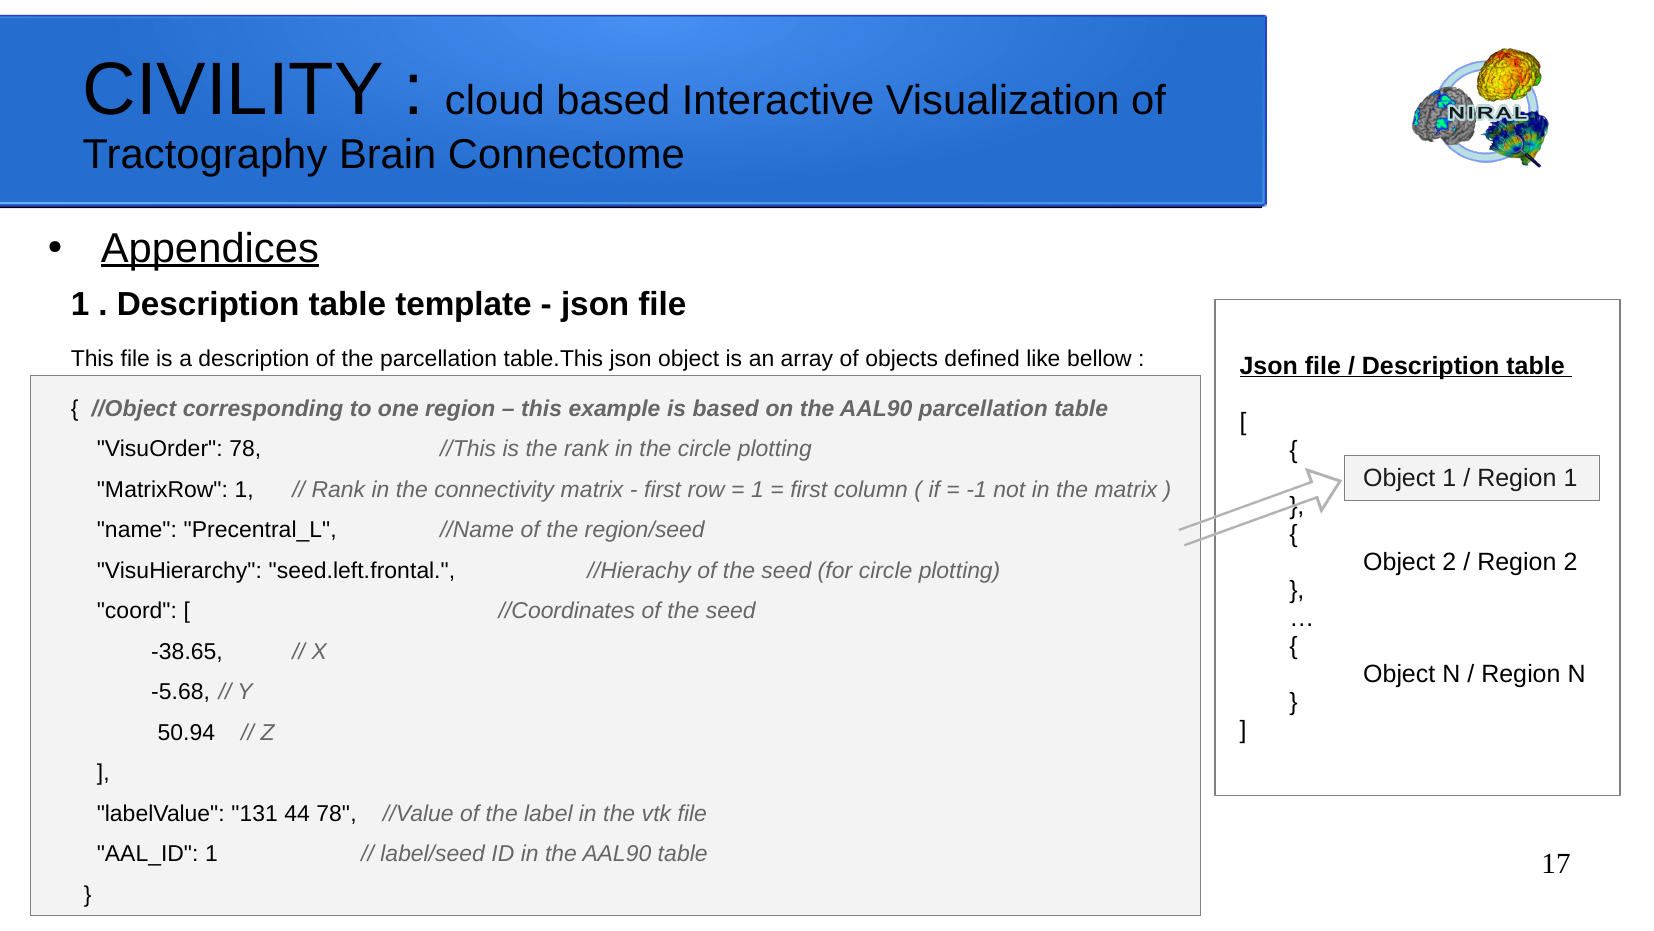

CIVILITY : cloud based Interactive Visualization of Tractography Brain Connectome
# Appendices
1 . Description table template - json file
This file is a description of the parcellation table.This json object is an array of objects defined like bellow :
{ //Object corresponding to one region – this example is based on the AAL90 parcellation table
 "VisuOrder": 78,			//This is the rank in the circle plotting
 "MatrixRow": 1,	// Rank in the connectivity matrix - first row = 1 = first column ( if = -1 not in the matrix )
 "name": "Precentral_L",		//Name of the region/seed
 "VisuHierarchy": "seed.left.frontal.",		//Hierachy of the seed (for circle plotting)
 "coord": [				 //Coordinates of the seed
 	 -38.65,	// X
 	 -5.68,	// Y
 	 50.94 // Z
 ],
 "labelValue": "131 44 78", //Value of the label in the vtk file
 "AAL_ID": 1 // label/seed ID in the AAL90 table
 }
Json file / Description table
[
	{
		Object 1 / Region 1
	},
	{
		Object 2 / Region 2
	},
	…
	{
		Object N / Region N
	}
]
17